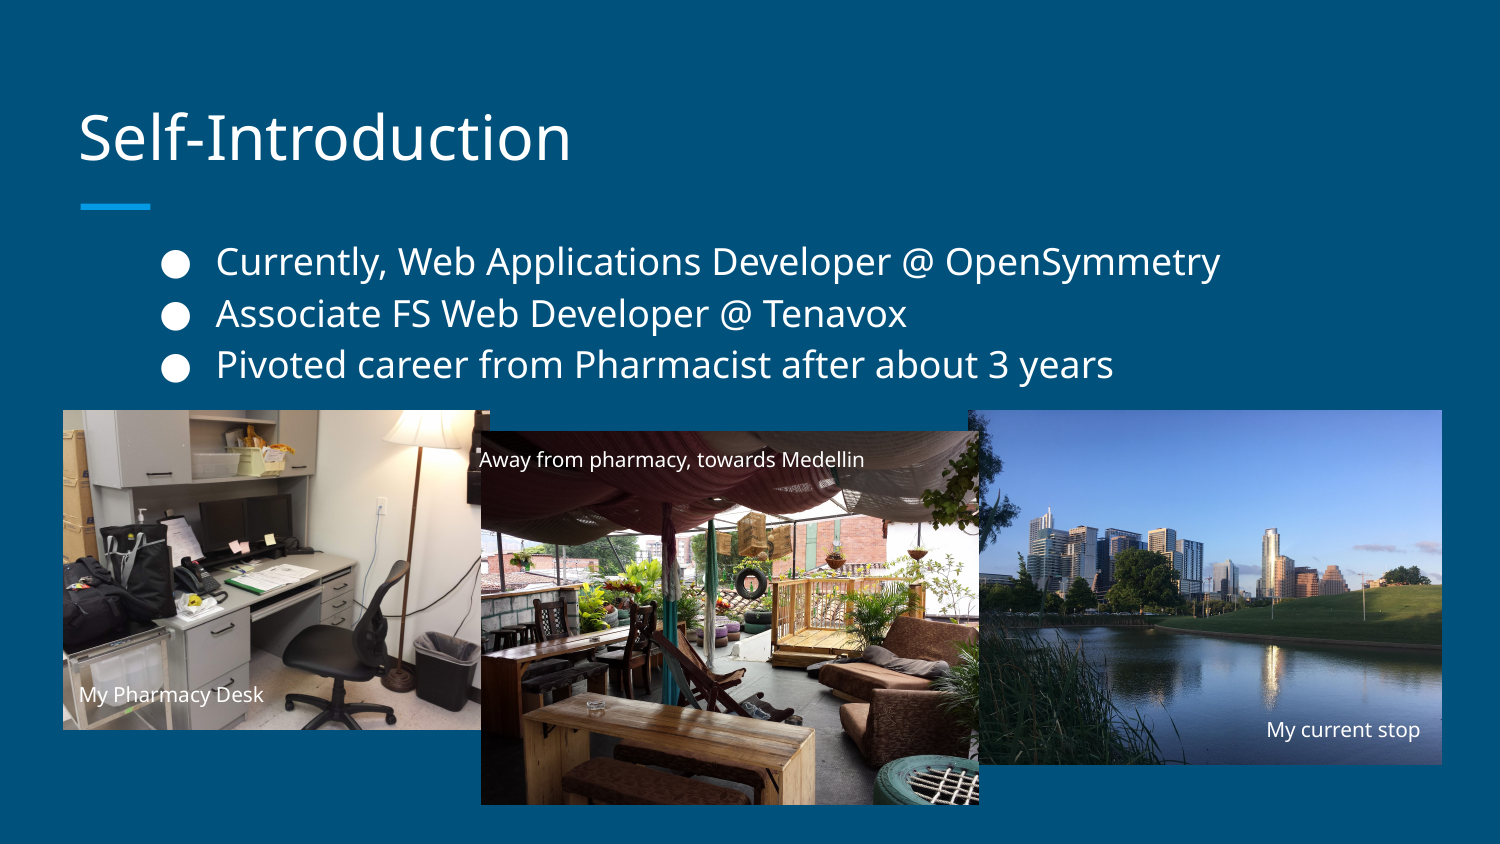

# Self-Introduction
Currently, Web Applications Developer @ OpenSymmetry
Associate FS Web Developer @ Tenavox
Pivoted career from Pharmacist after about 3 years
Away from pharmacy, towards Medellin
My Pharmacy Desk
My current stop